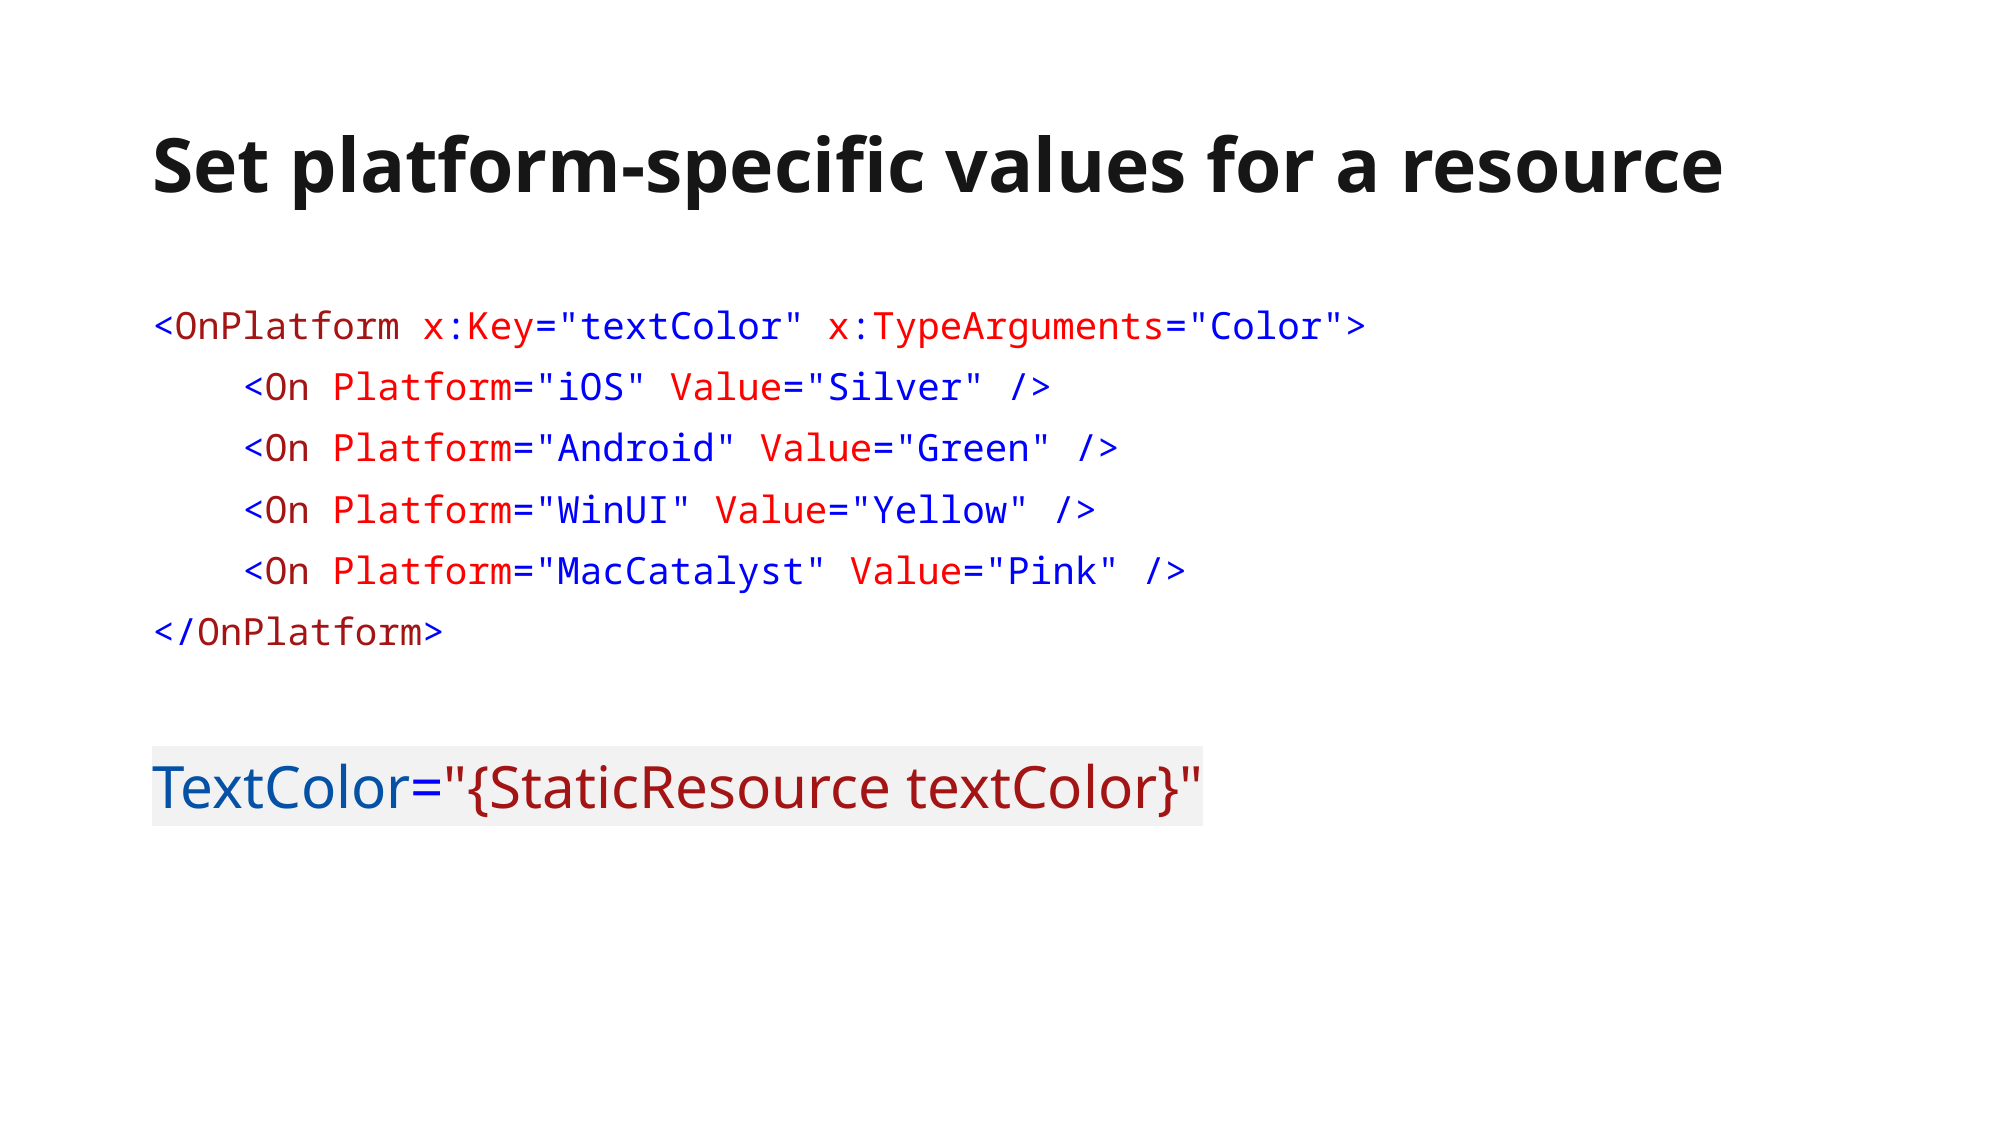

# Set platform-specific values for a resource
<OnPlatform x:Key="textColor" x:TypeArguments="Color">
 <On Platform="iOS" Value="Silver" />
 <On Platform="Android" Value="Green" />
 <On Platform="WinUI" Value="Yellow" />
 <On Platform="MacCatalyst" Value="Pink" />
</OnPlatform>
TextColor="{StaticResource textColor}"